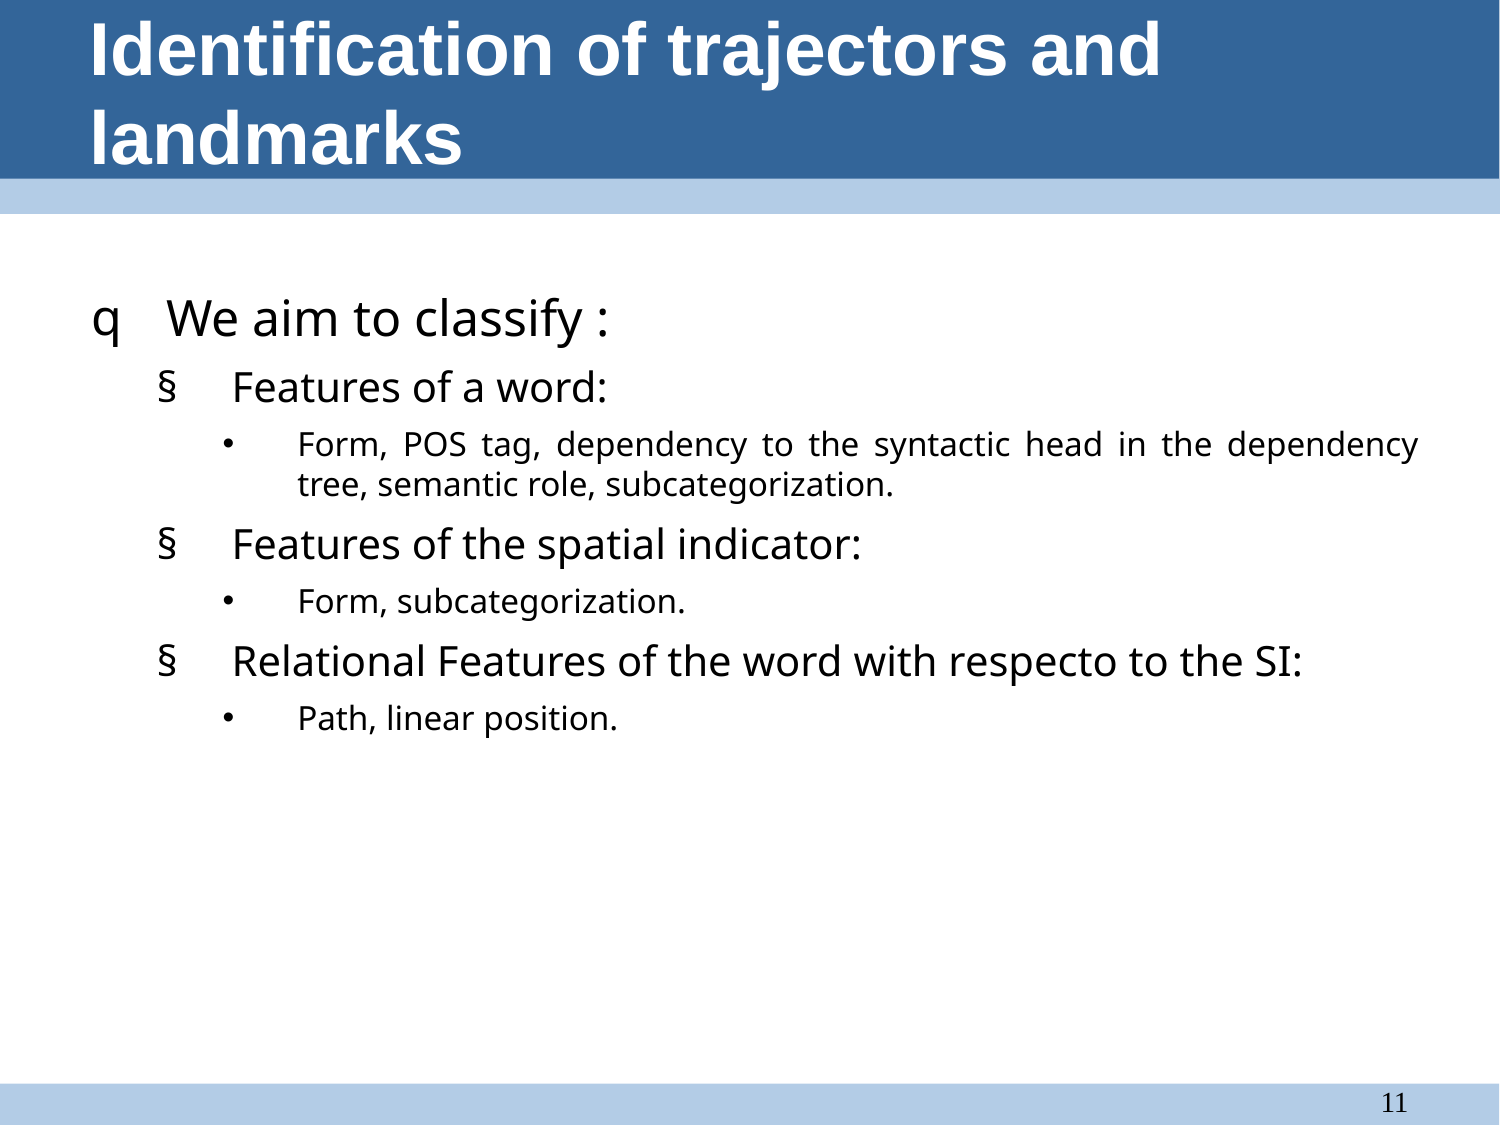

Identification of trajectors and landmarks
# We aim to classify :
Features of a word:
Form, POS tag, dependency to the syntactic head in the dependency tree, semantic role, subcategorization.
Features of the spatial indicator:
Form, subcategorization.
Relational Features of the word with respecto to the SI:
Path, linear position.